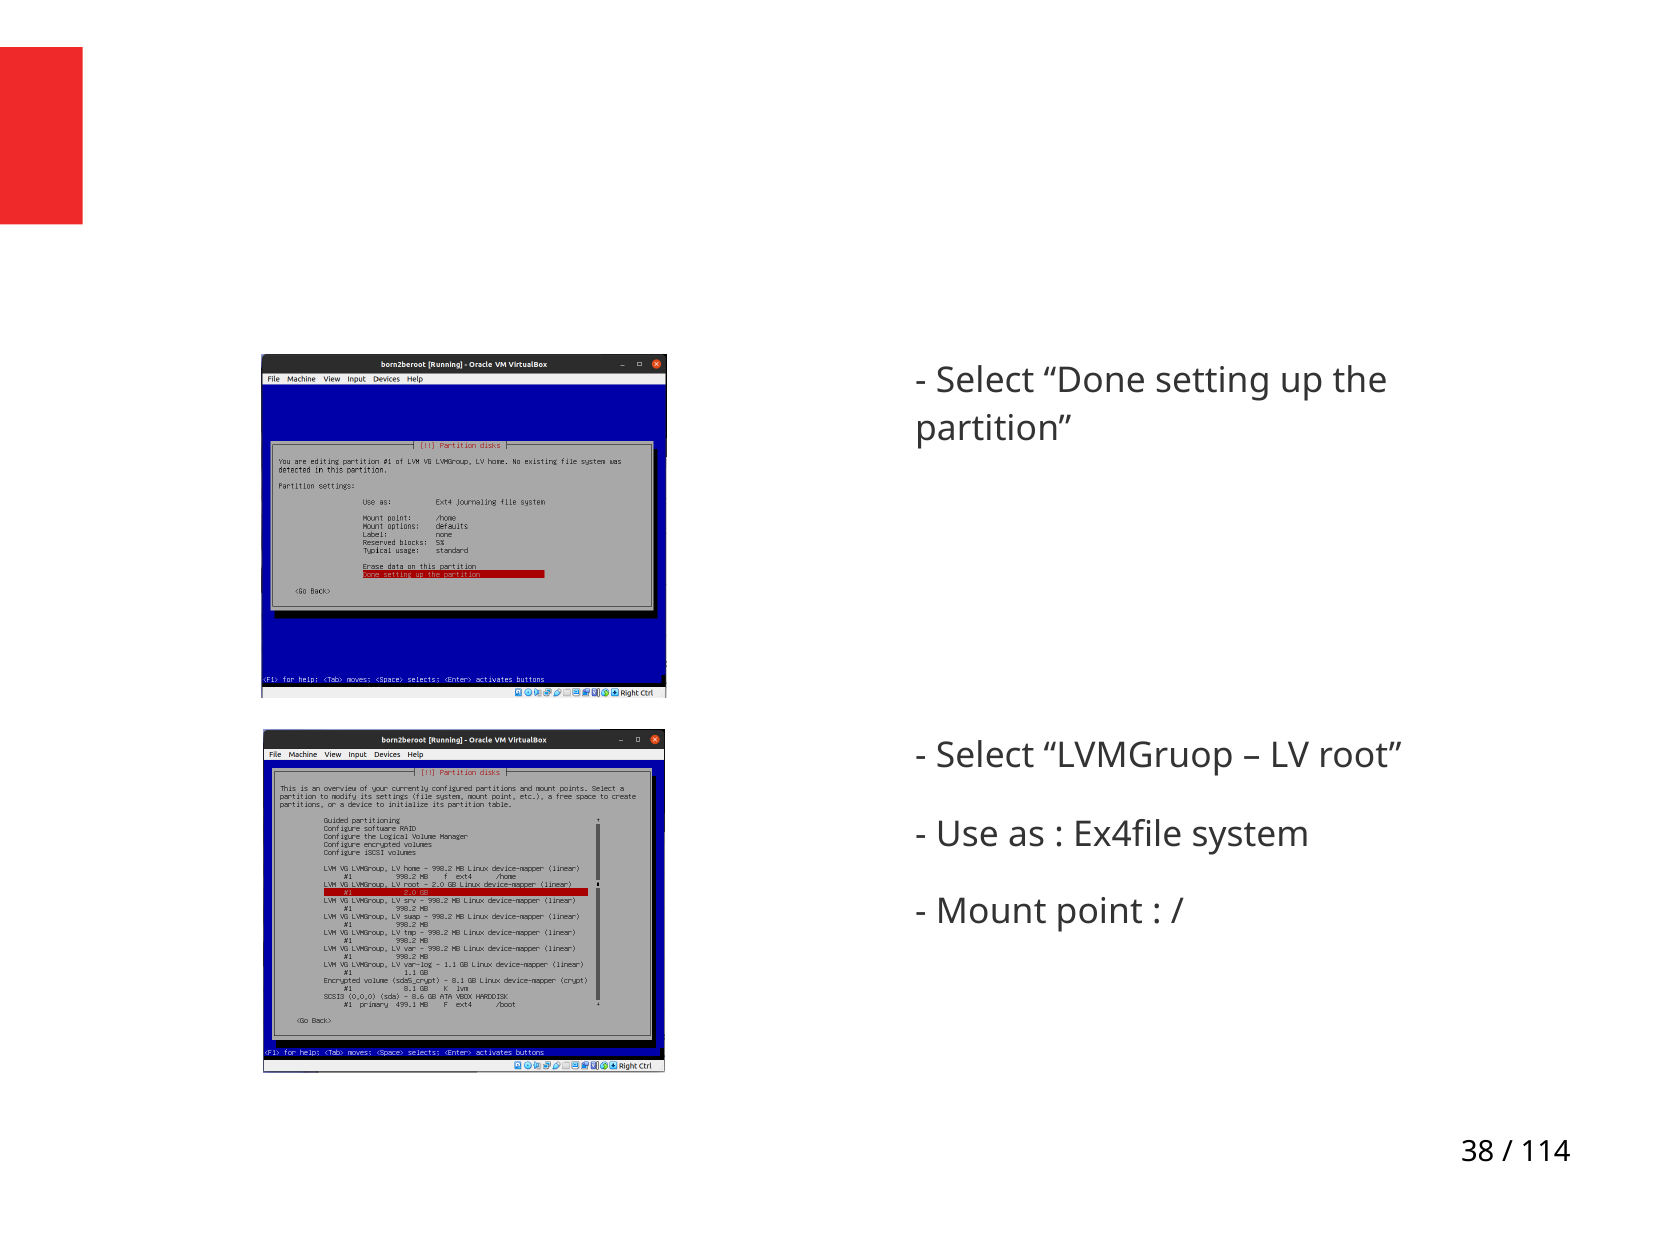

# - Select “Done setting up the partition”
- Select “LVMGruop – LV root”
- Use as : Ex4file system
- Mount point : /
38